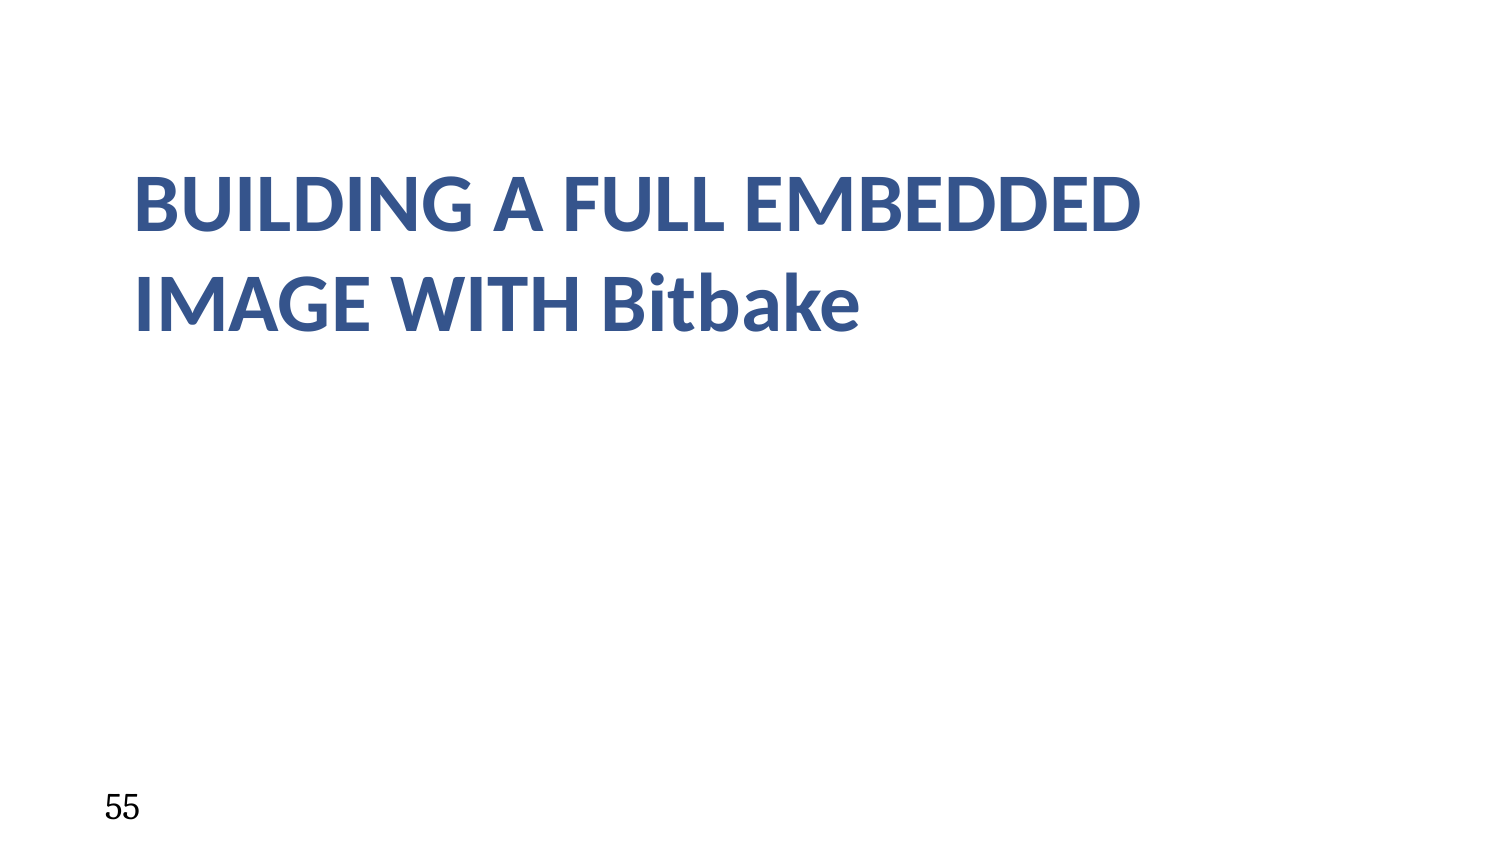

BUILDING A FULL EMBEDDED IMAGE WITH Bitbake